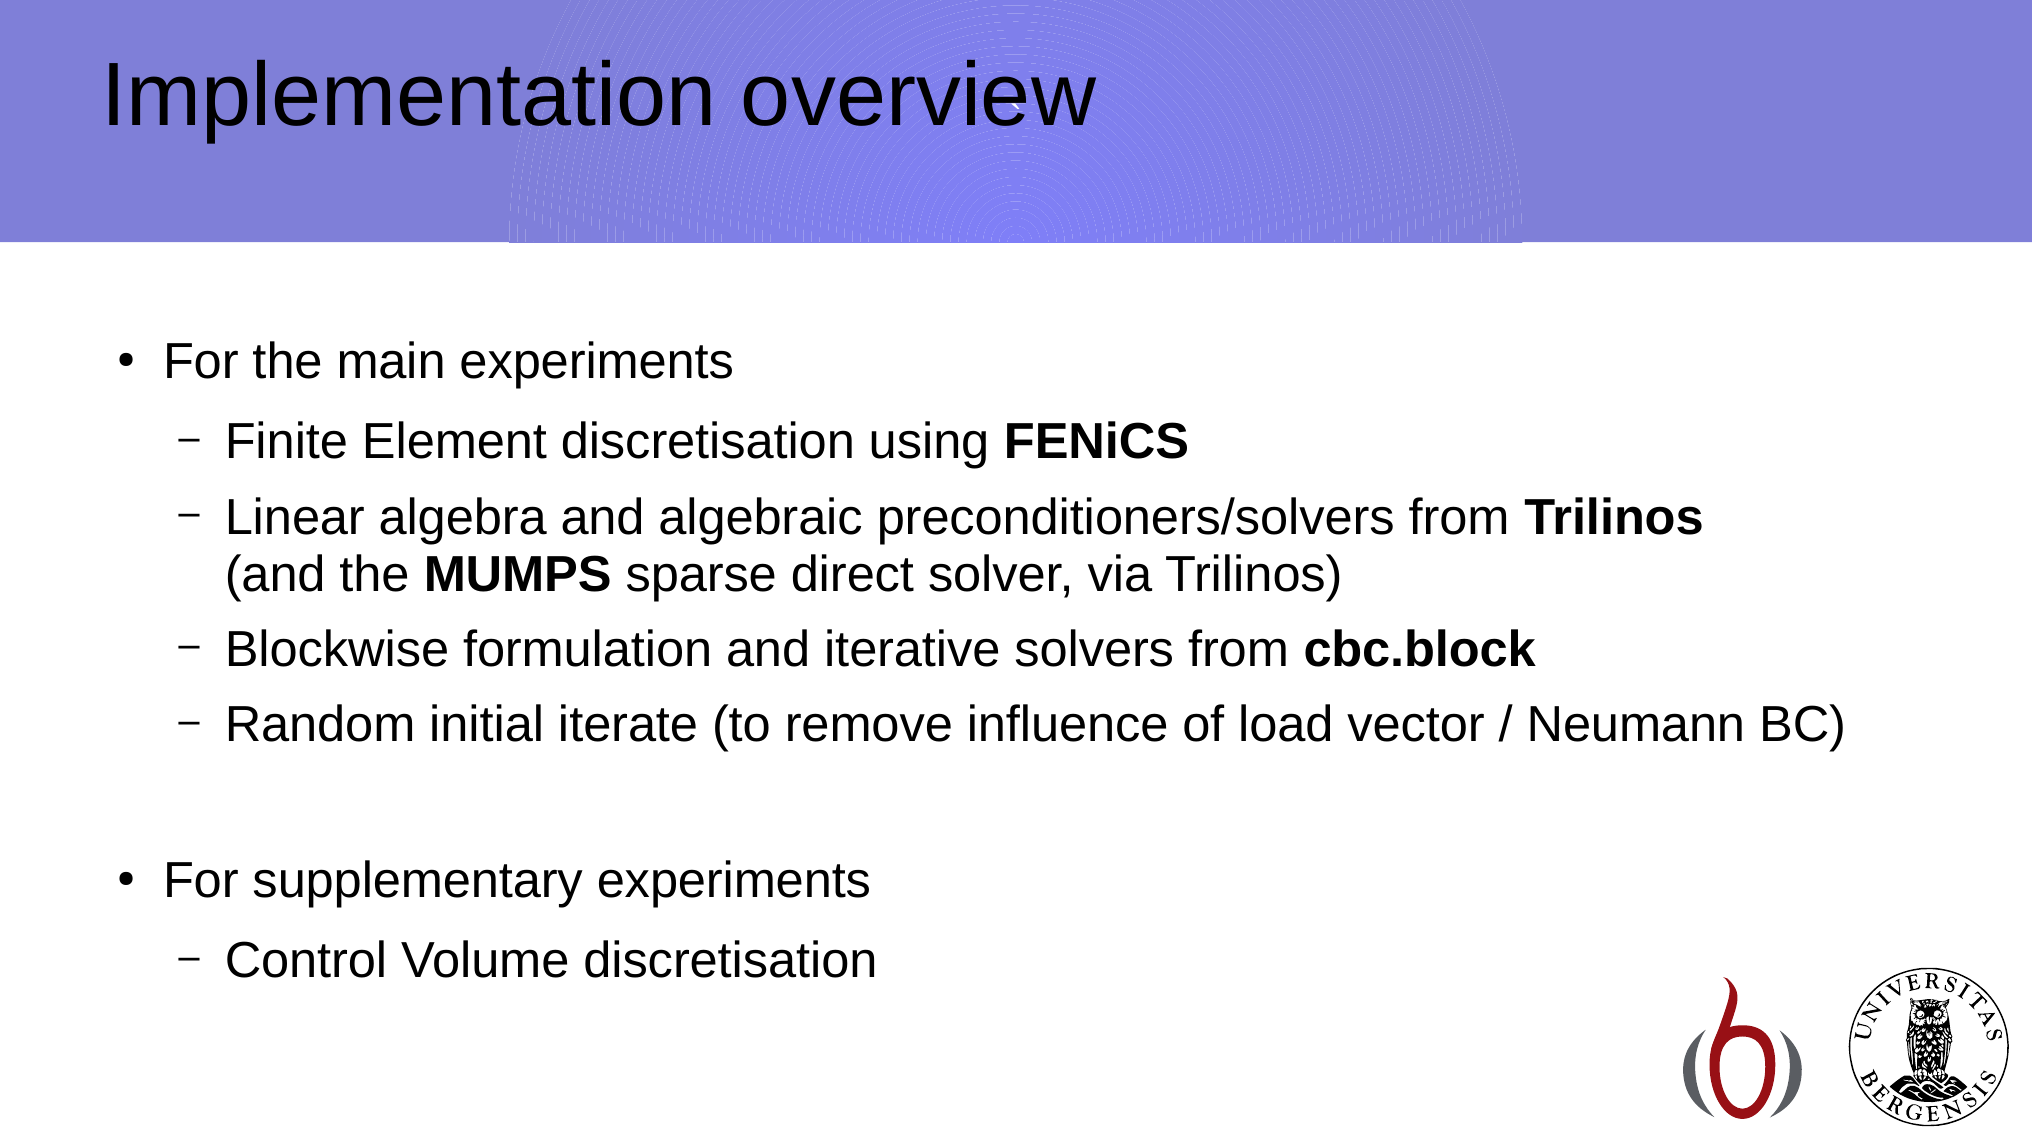

Implementation overview
# For the main experiments
Finite Element discretisation using FENiCS
Linear algebra and algebraic preconditioners/solvers from Trilinos
(and the MUMPS sparse direct solver, via Trilinos)
Blockwise formulation and iterative solvers from cbc.block
Random initial iterate (to remove influence of load vector / Neumann BC)
For supplementary experiments
Control Volume discretisation